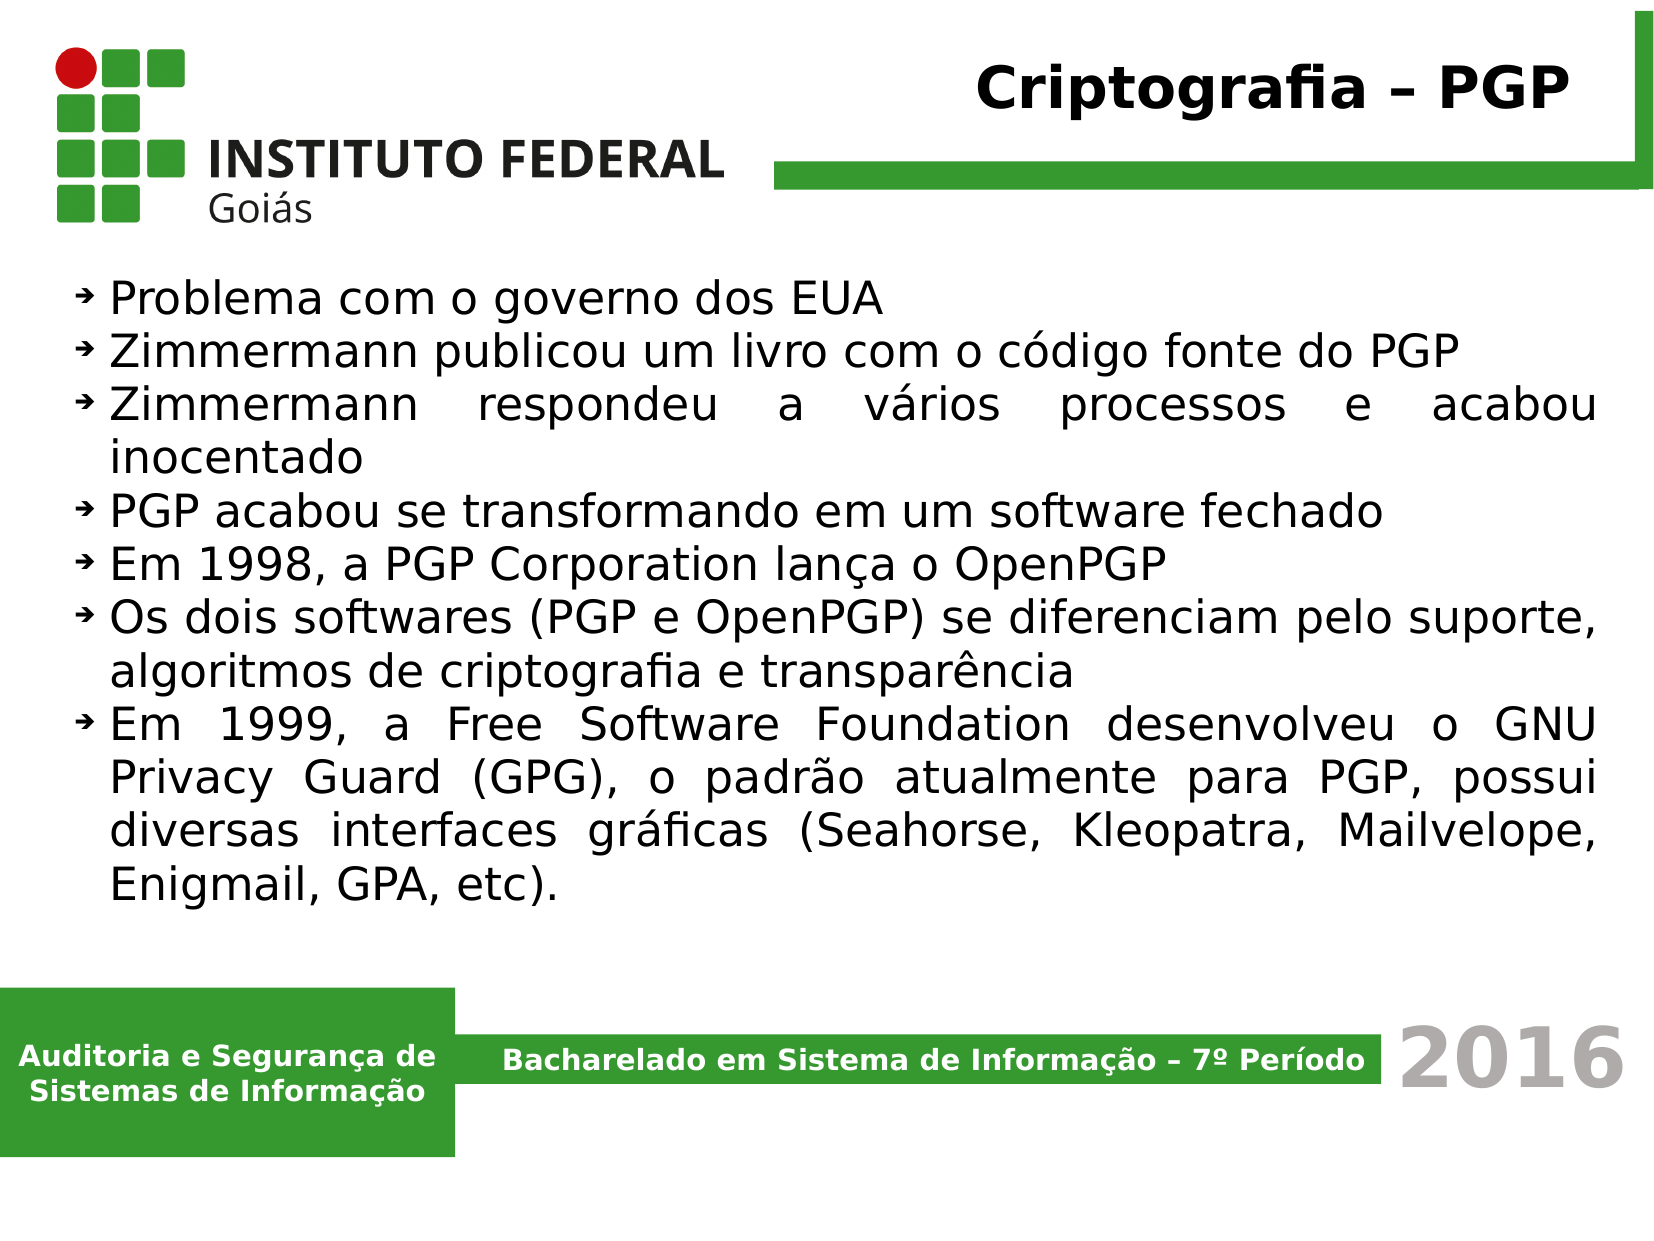

Criptografia – PGP
Problema com o governo dos EUA
Zimmermann publicou um livro com o código fonte do PGP
Zimmermann respondeu a vários processos e acabou inocentado
PGP acabou se transformando em um software fechado
Em 1998, a PGP Corporation lança o OpenPGP
Os dois softwares (PGP e OpenPGP) se diferenciam pelo suporte, algoritmos de criptografia e transparência
Em 1999, a Free Software Foundation desenvolveu o GNU Privacy Guard (GPG), o padrão atualmente para PGP, possui diversas interfaces gráficas (Seahorse, Kleopatra, Mailvelope, Enigmail, GPA, etc).
Auditoria e Segurança de Sistemas de Informação
2016
Bacharelado em Sistema de Informação – 7º Período